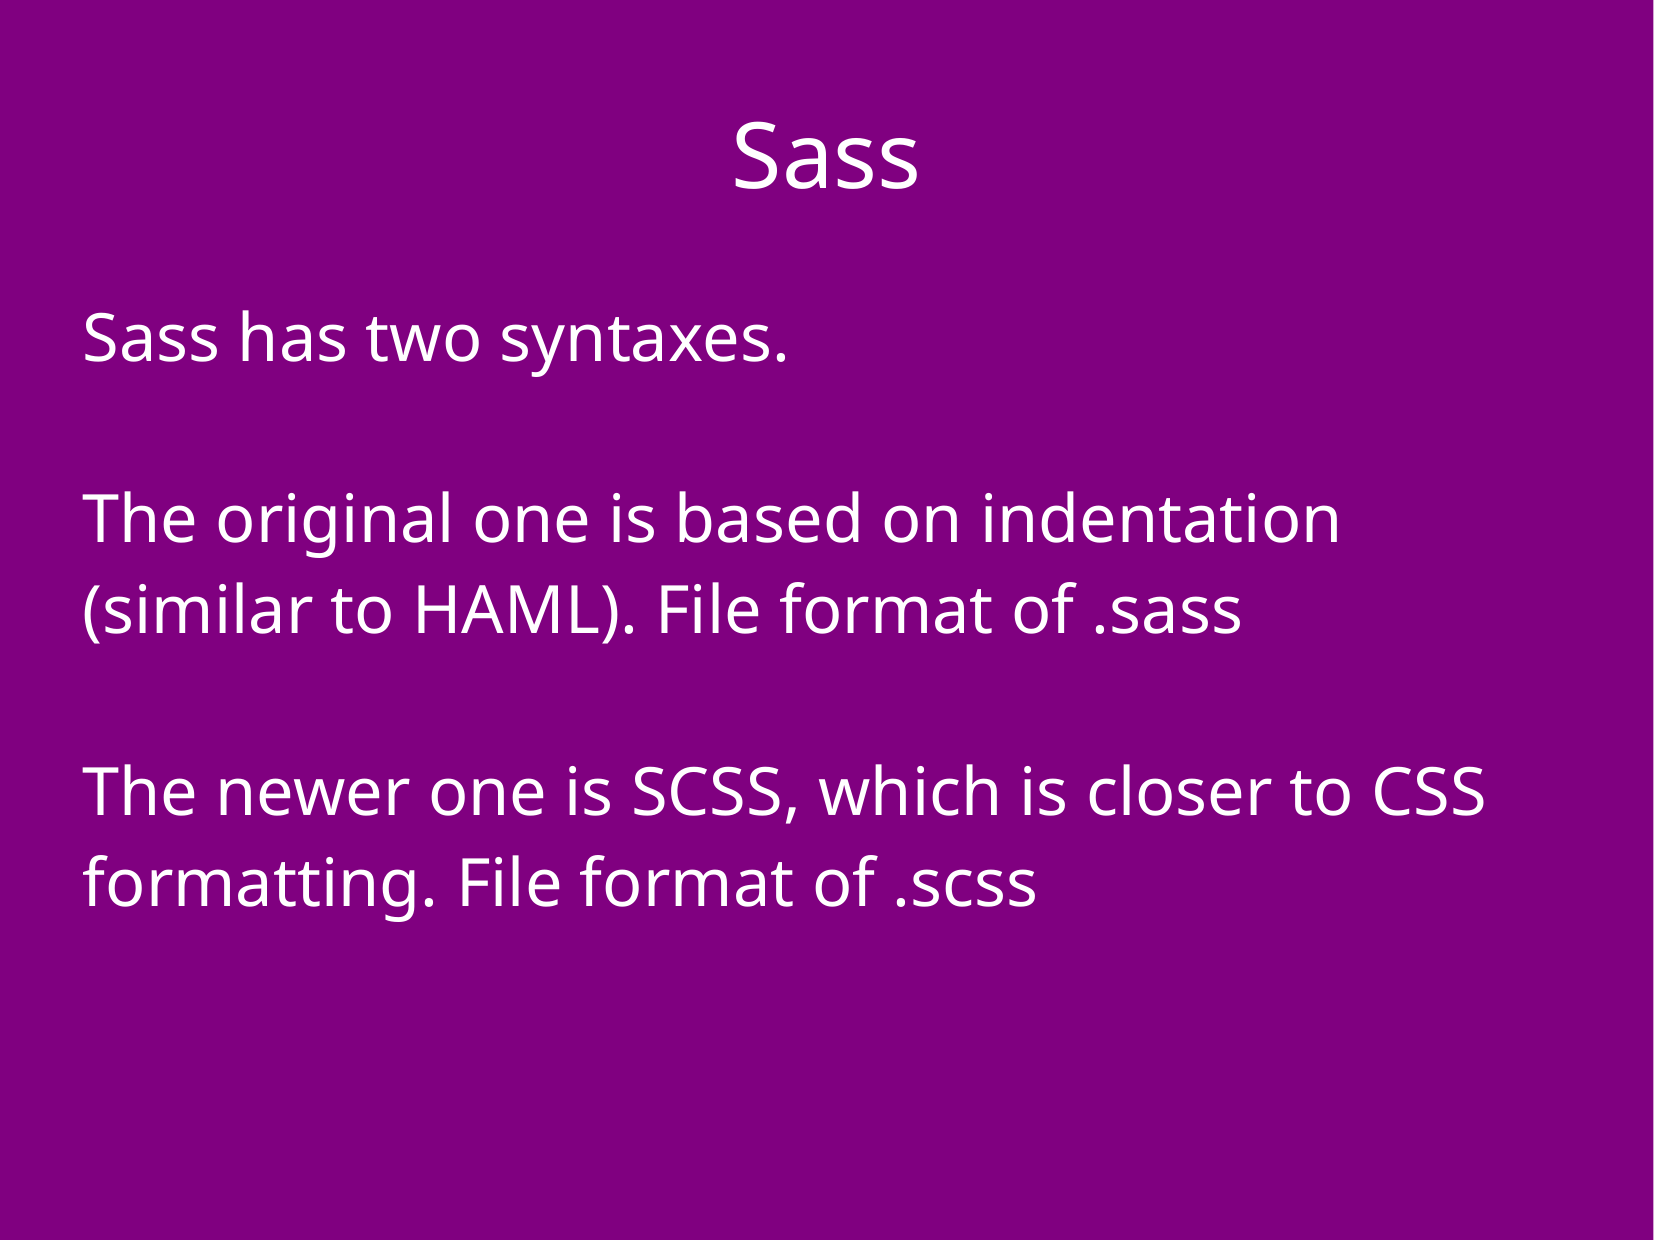

# Sass
Sass has two syntaxes.
The original one is based on indentation (similar to HAML). File format of .sass
The newer one is SCSS, which is closer to CSS formatting. File format of .scss